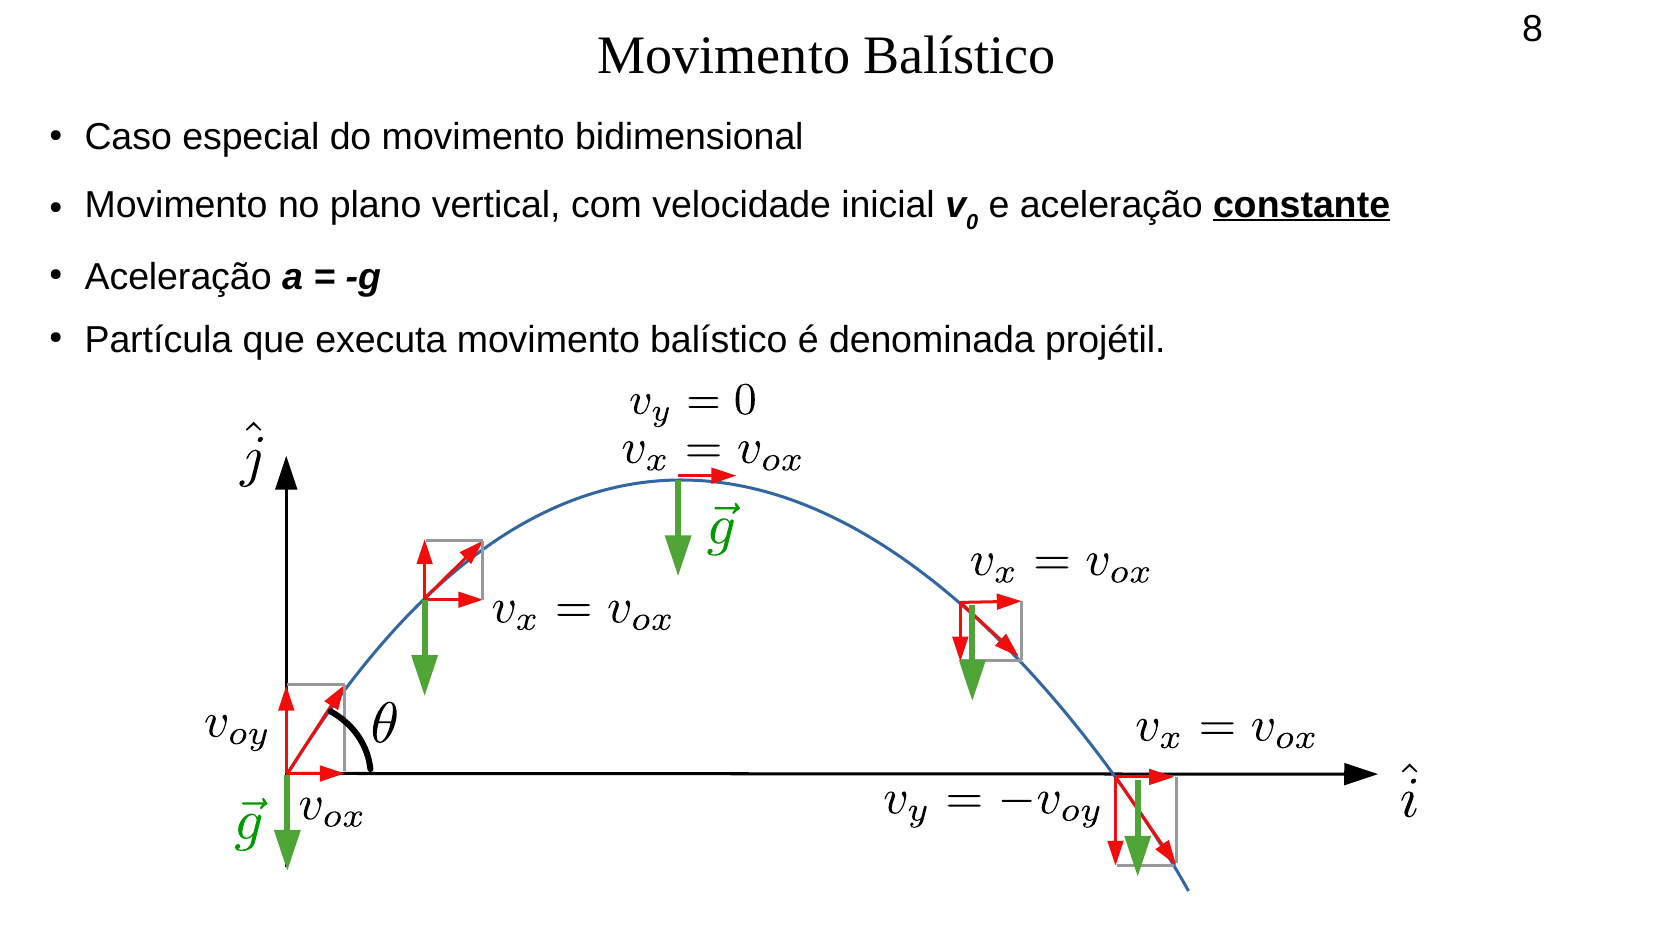

Movimento Balístico
Caso especial do movimento bidimensional
Movimento no plano vertical, com velocidade inicial v0 e aceleração constante
Aceleração a = -g
Partícula que executa movimento balístico é denominada projétil.